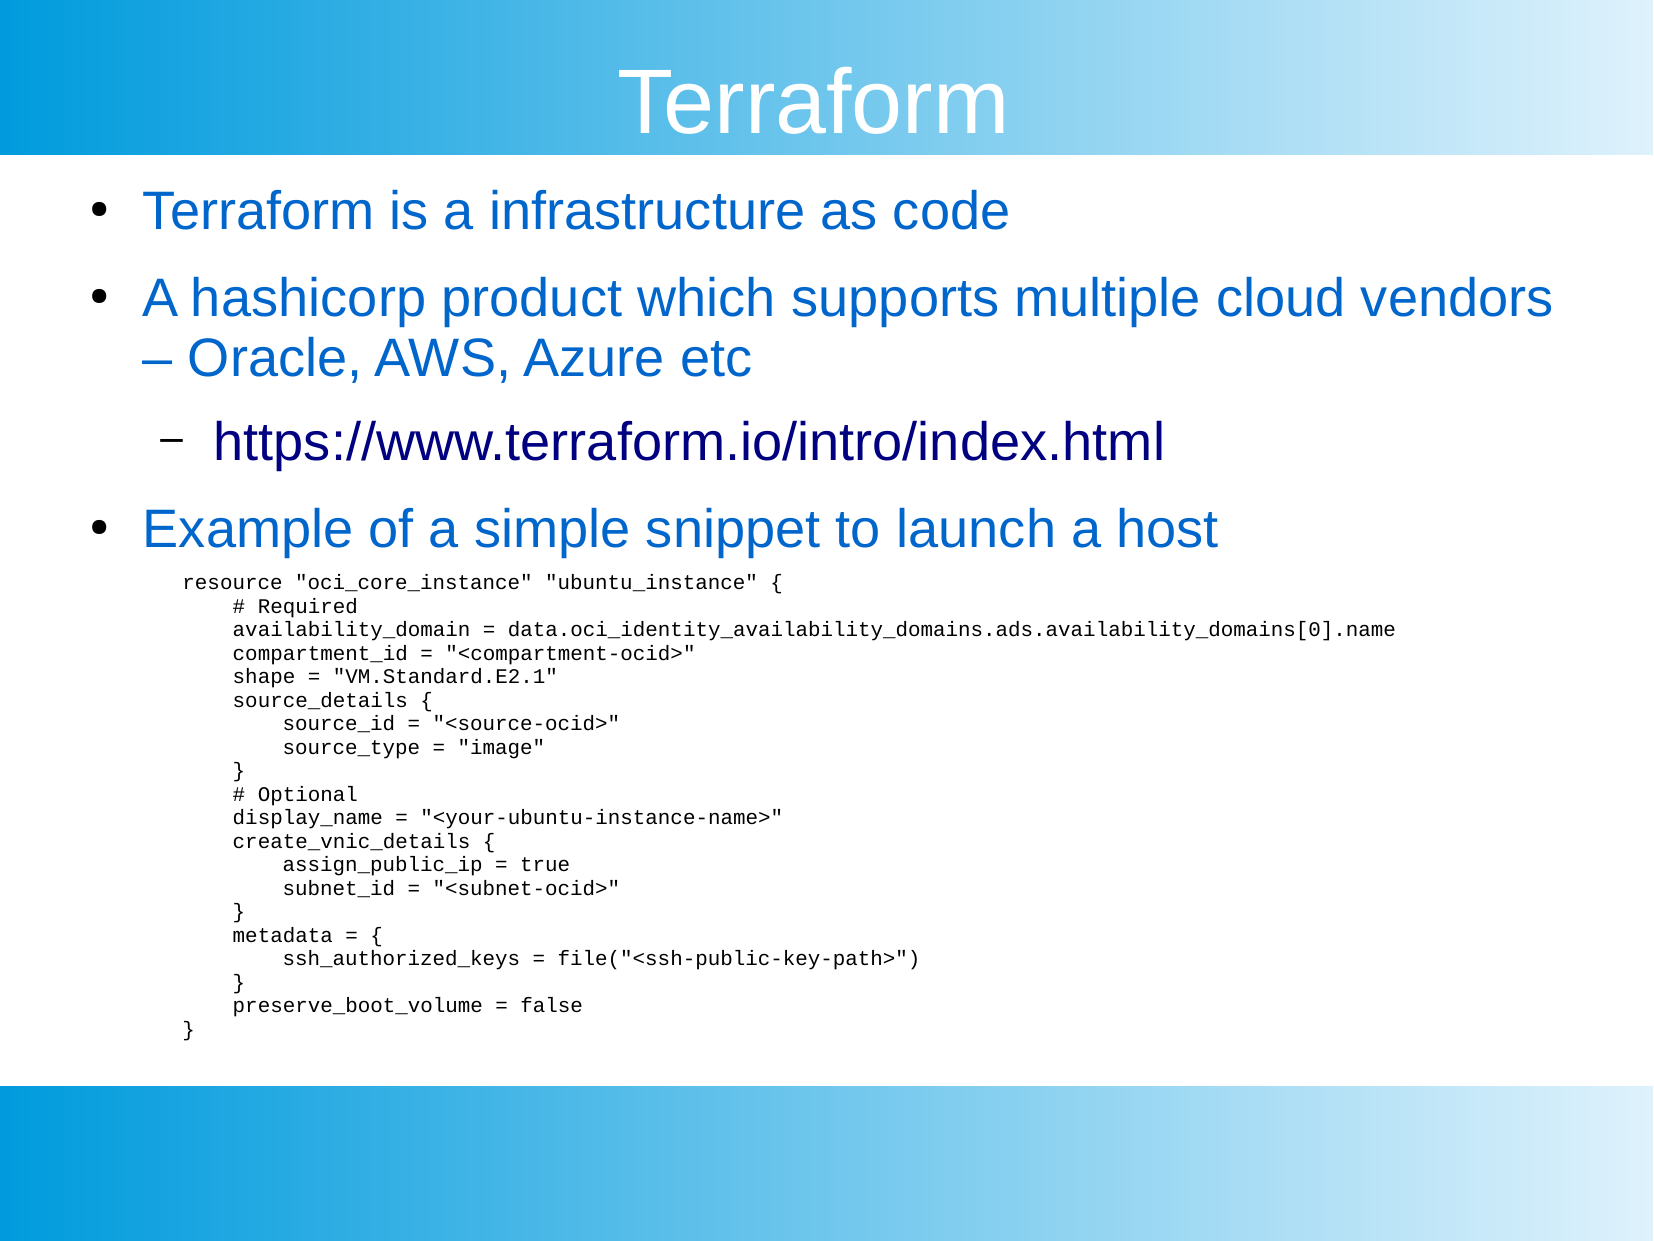

# Terraform
Terraform is a infrastructure as code
A hashicorp product which supports multiple cloud vendors – Oracle, AWS, Azure etc
https://www.terraform.io/intro/index.html
Example of a simple snippet to launch a host
resource "oci_core_instance" "ubuntu_instance" {
 # Required
 availability_domain = data.oci_identity_availability_domains.ads.availability_domains[0].name
 compartment_id = "<compartment-ocid>"
 shape = "VM.Standard.E2.1"
 source_details {
 source_id = "<source-ocid>"
 source_type = "image"
 }
 # Optional
 display_name = "<your-ubuntu-instance-name>"
 create_vnic_details {
 assign_public_ip = true
 subnet_id = "<subnet-ocid>"
 }
 metadata = {
 ssh_authorized_keys = file("<ssh-public-key-path>")
 }
 preserve_boot_volume = false
}